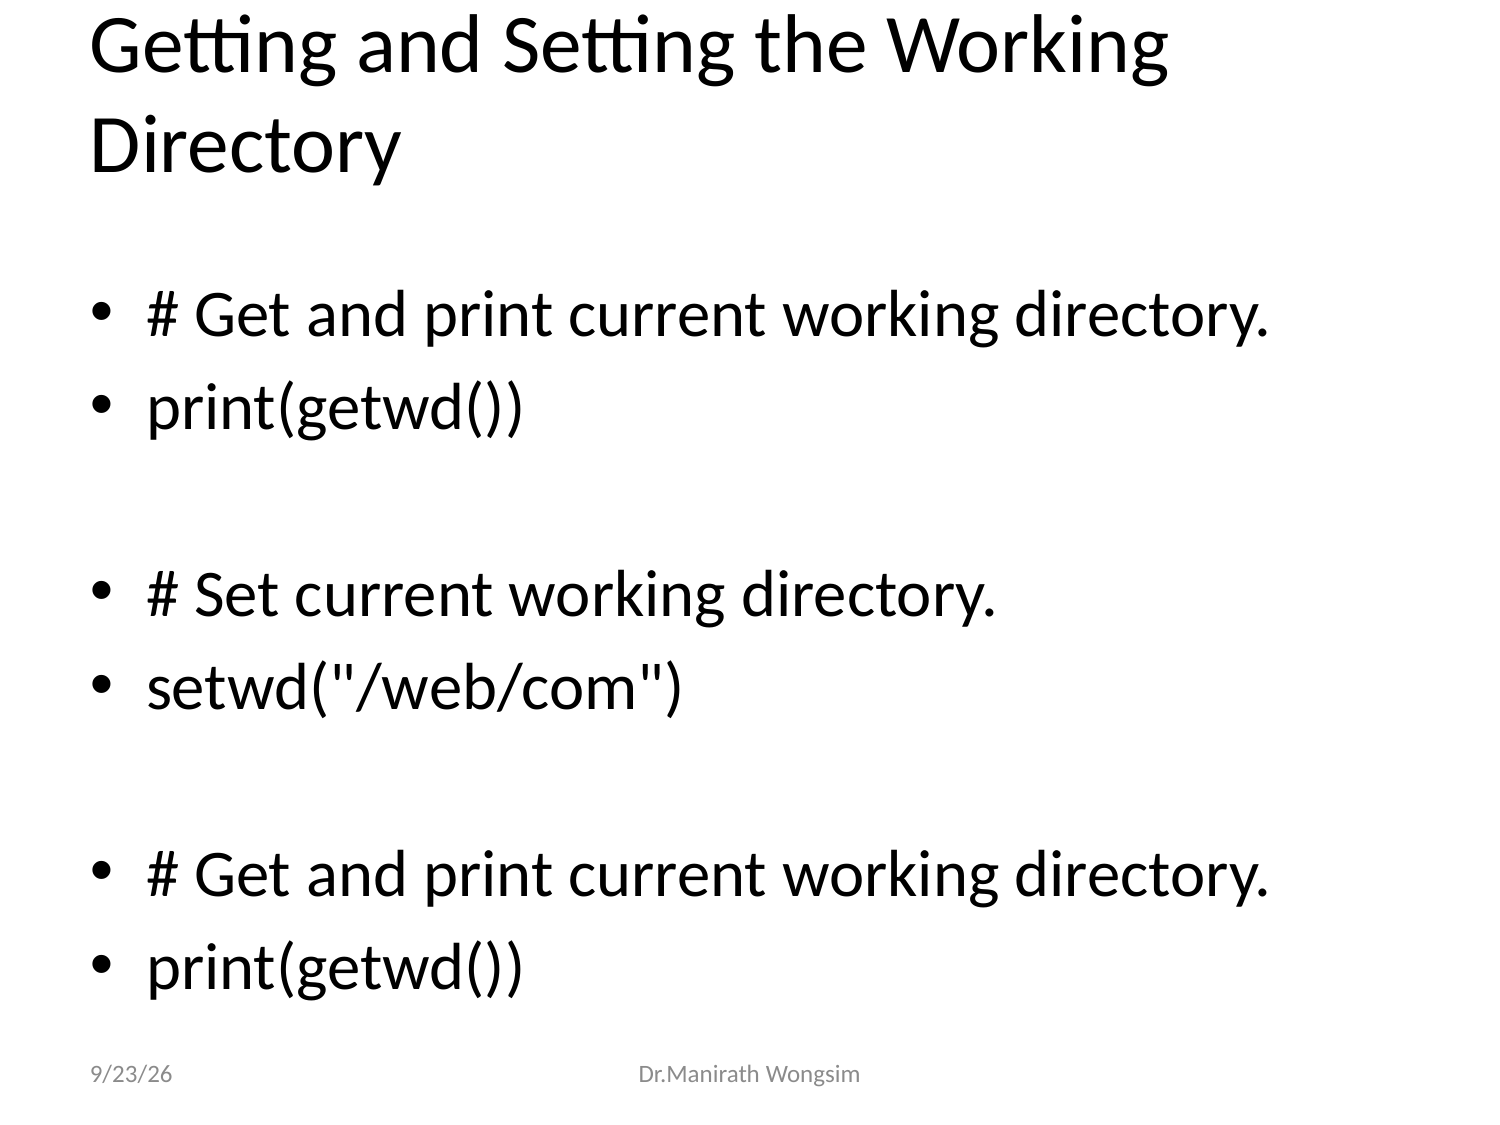

Getting and Setting the Working Directory
# Get and print current working directory.
print(getwd())
# Set current working directory.
setwd("/web/com")
# Get and print current working directory.
print(getwd())
Dr.Manirath Wongsim